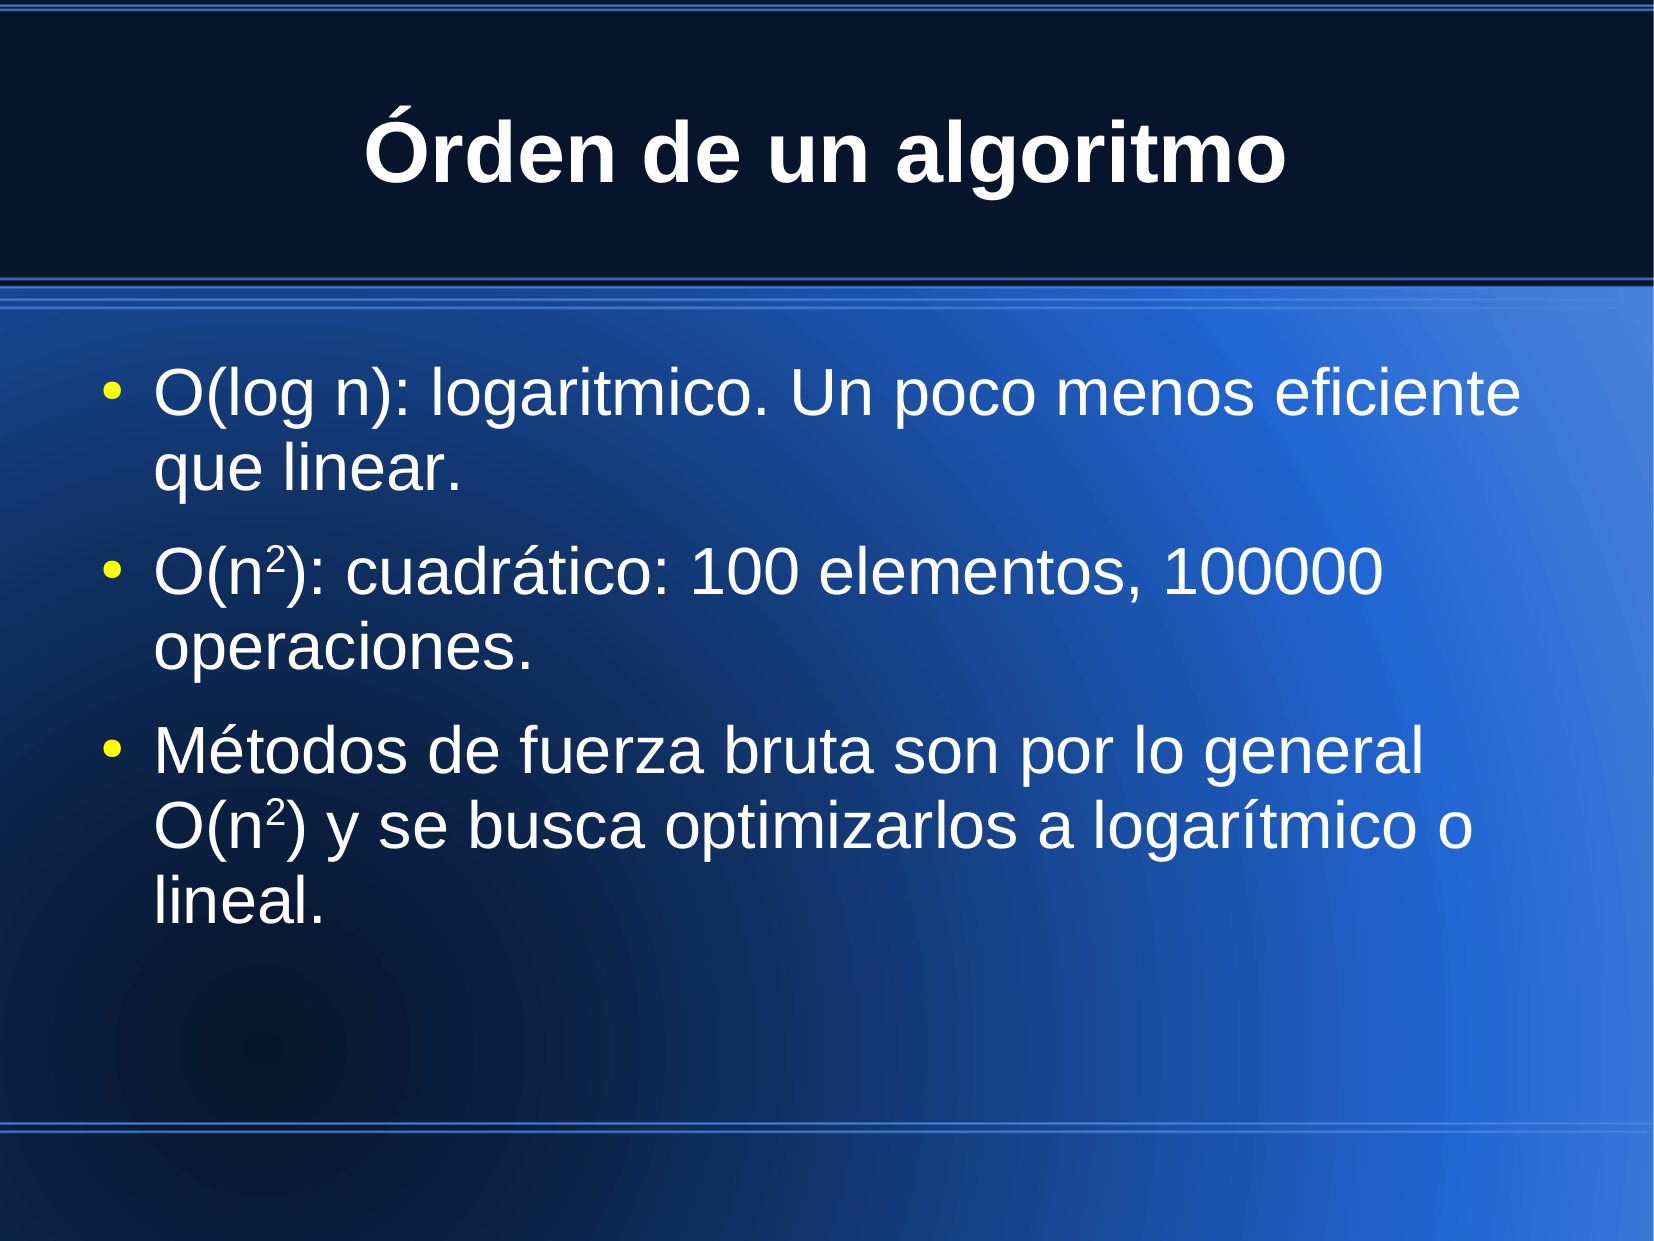

# Órden de un algoritmo
O(log n): logaritmico. Un poco menos eficiente que linear.
O(n2): cuadrático: 100 elementos, 100000 operaciones.
Métodos de fuerza bruta son por lo general O(n2) y se busca optimizarlos a logarítmico o lineal.